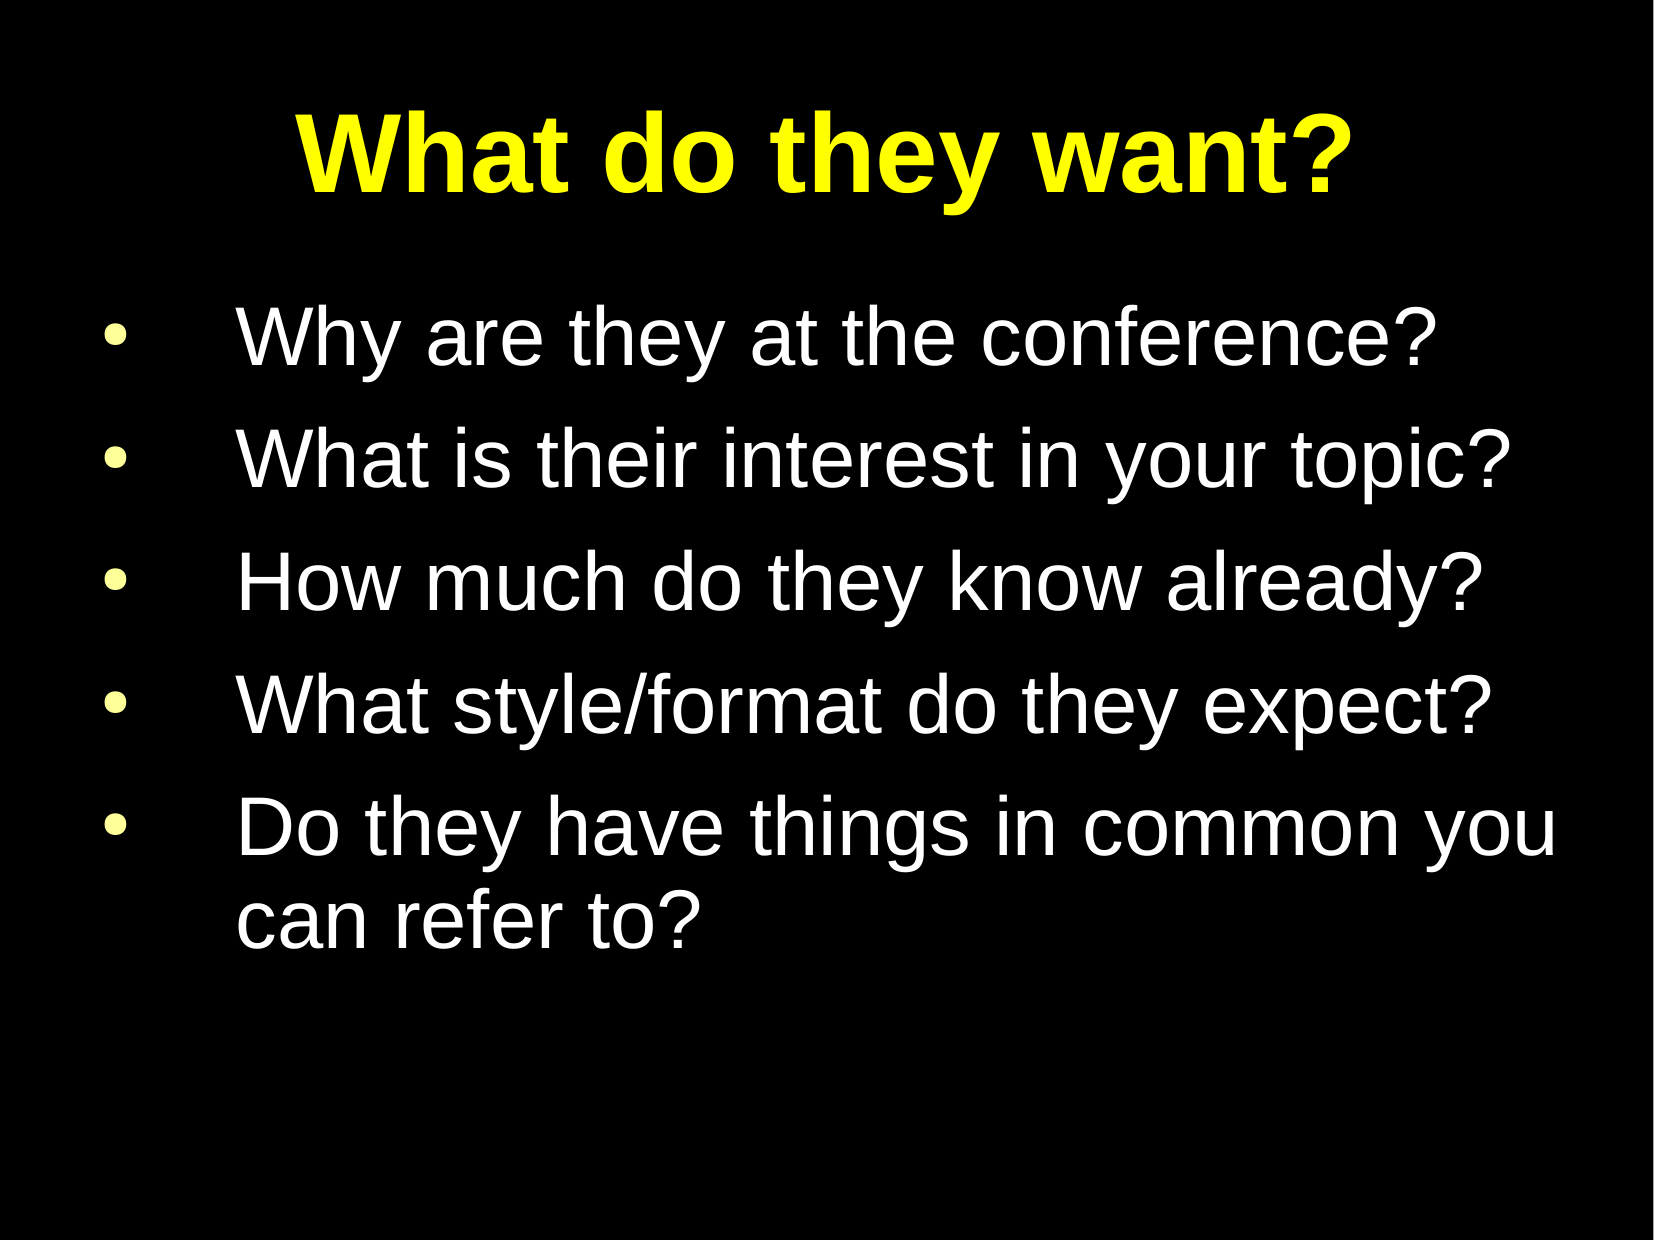

# What do they want?
Why are they at the conference?
What is their interest in your topic?
How much do they know already?
What style/format do they expect?
Do they have things in common you can refer to?